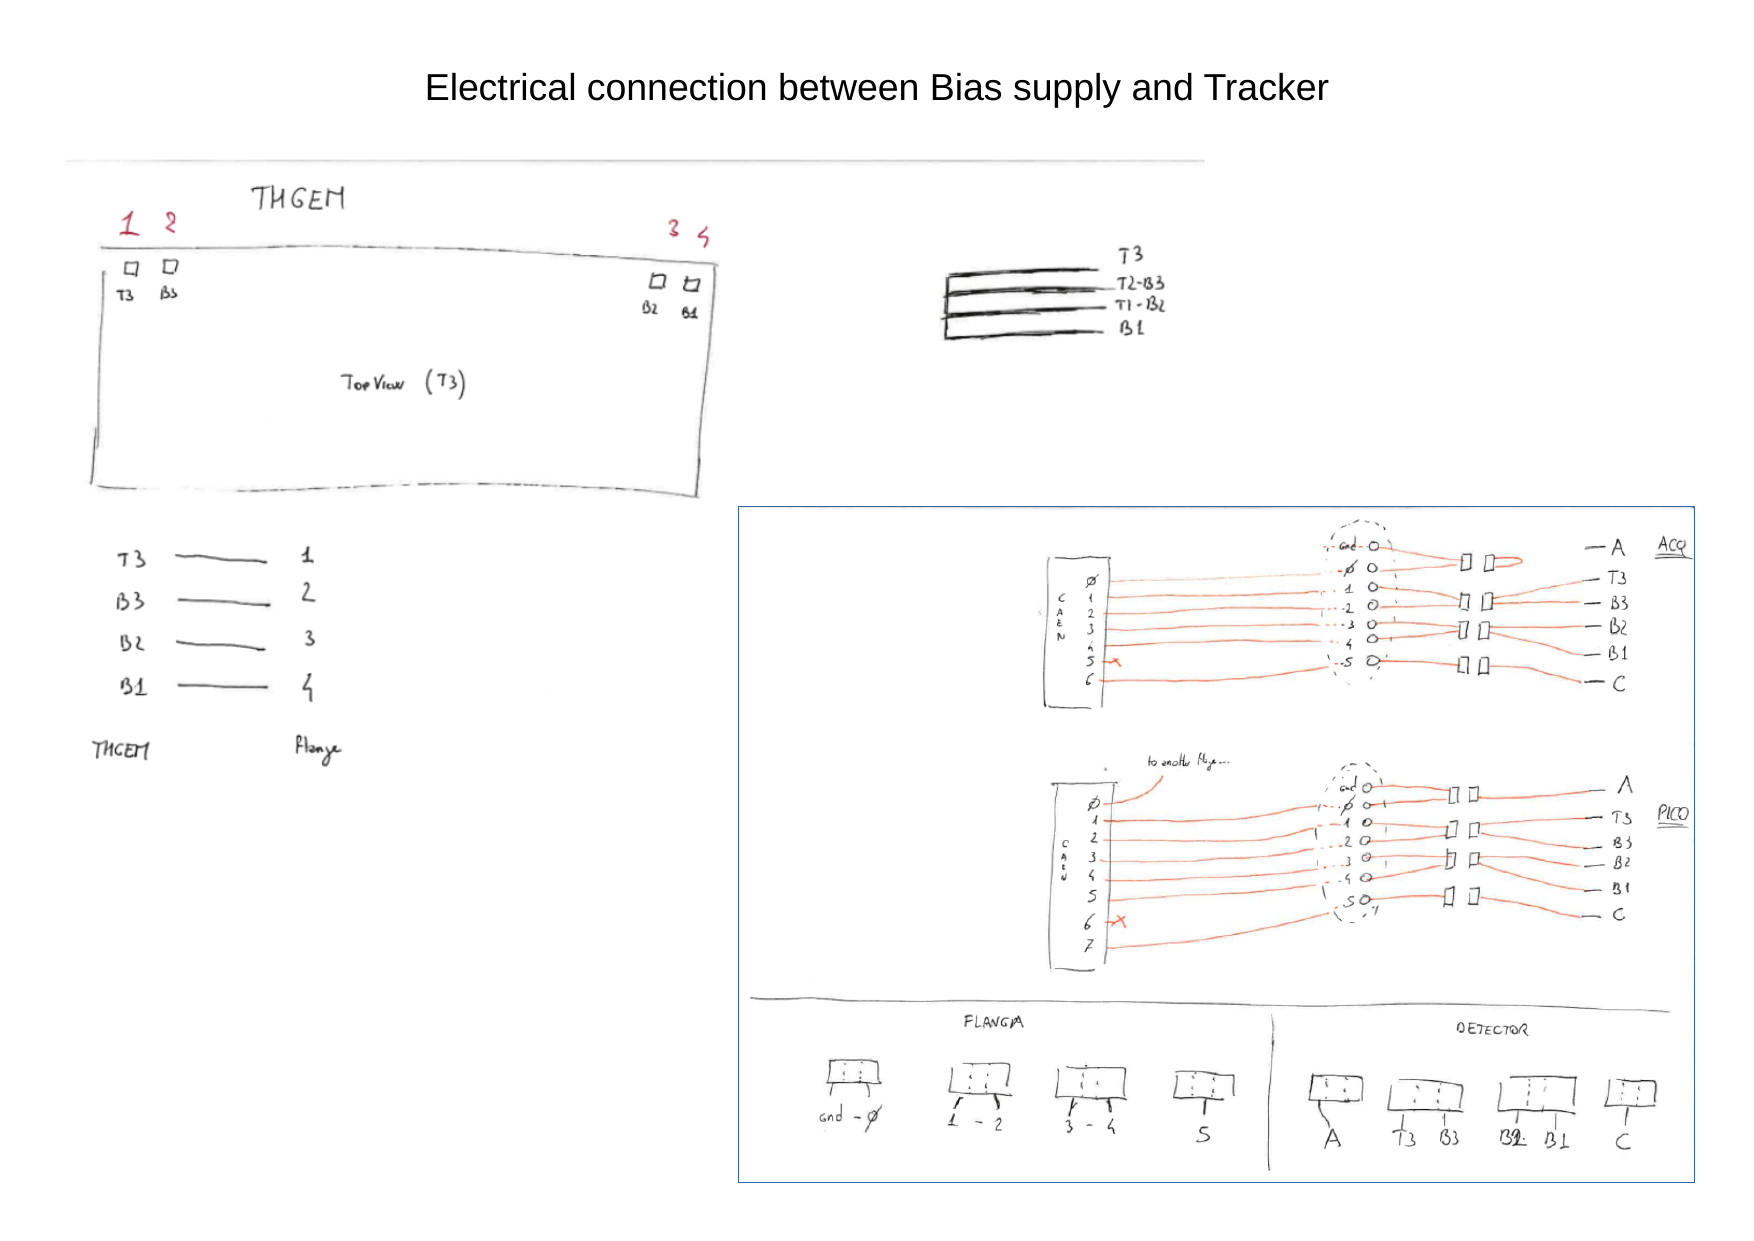

Electrical connection between Bias supply and Tracker